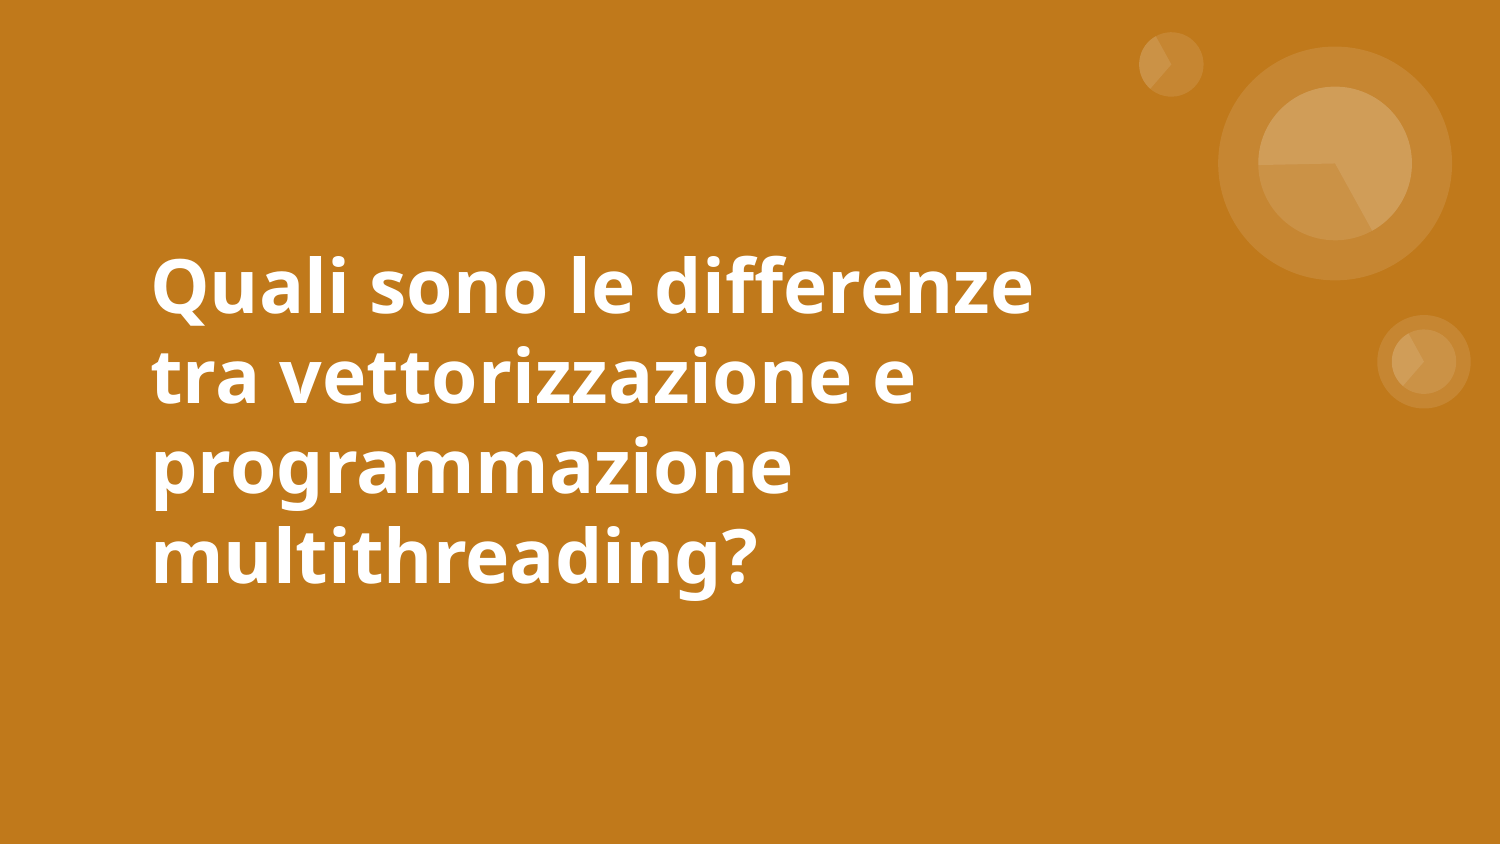

# Quali sono le differenze tra vettorizzazione e programmazione multithreading?